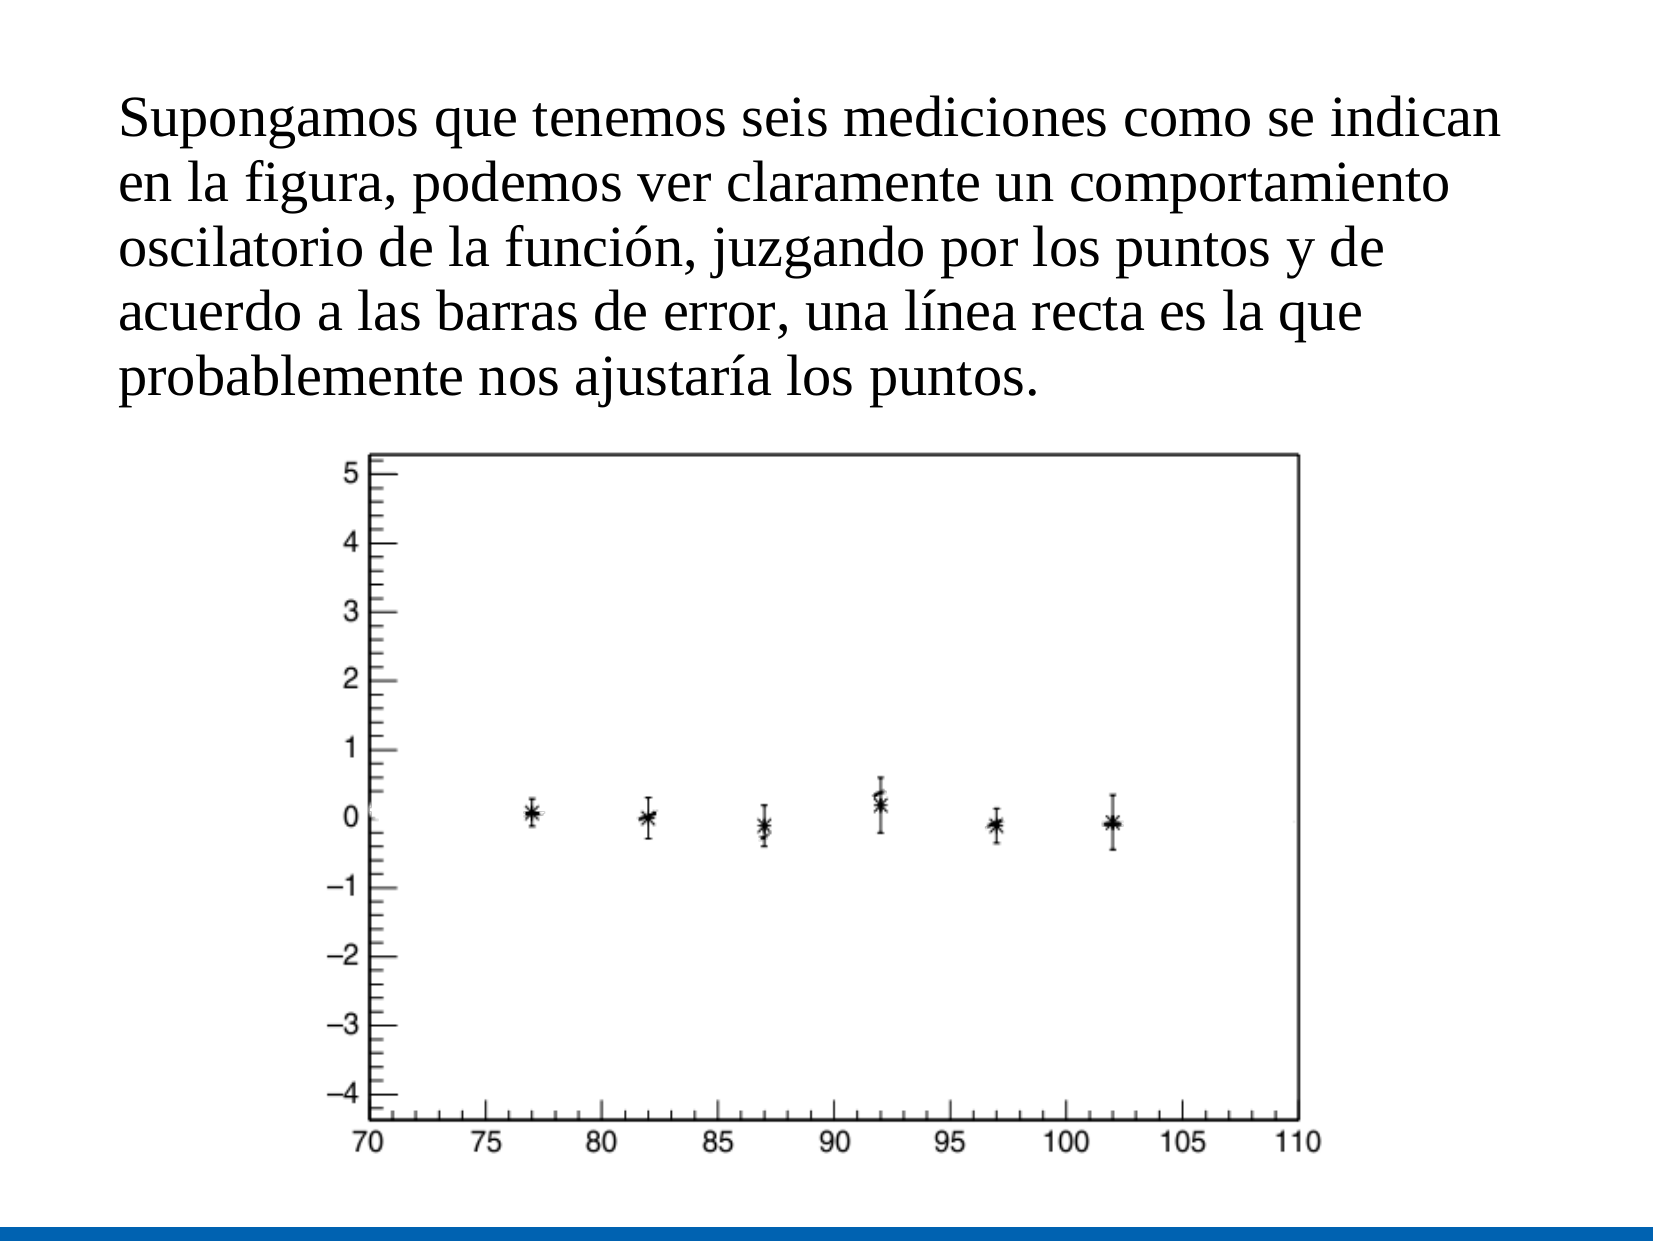

# Supongamos que tenemos seis mediciones como se indican en la figura, podemos ver claramente un comportamiento oscilatorio de la función, juzgando por los puntos y de acuerdo a las barras de error, una línea recta es la que probablemente nos ajustaría los puntos.